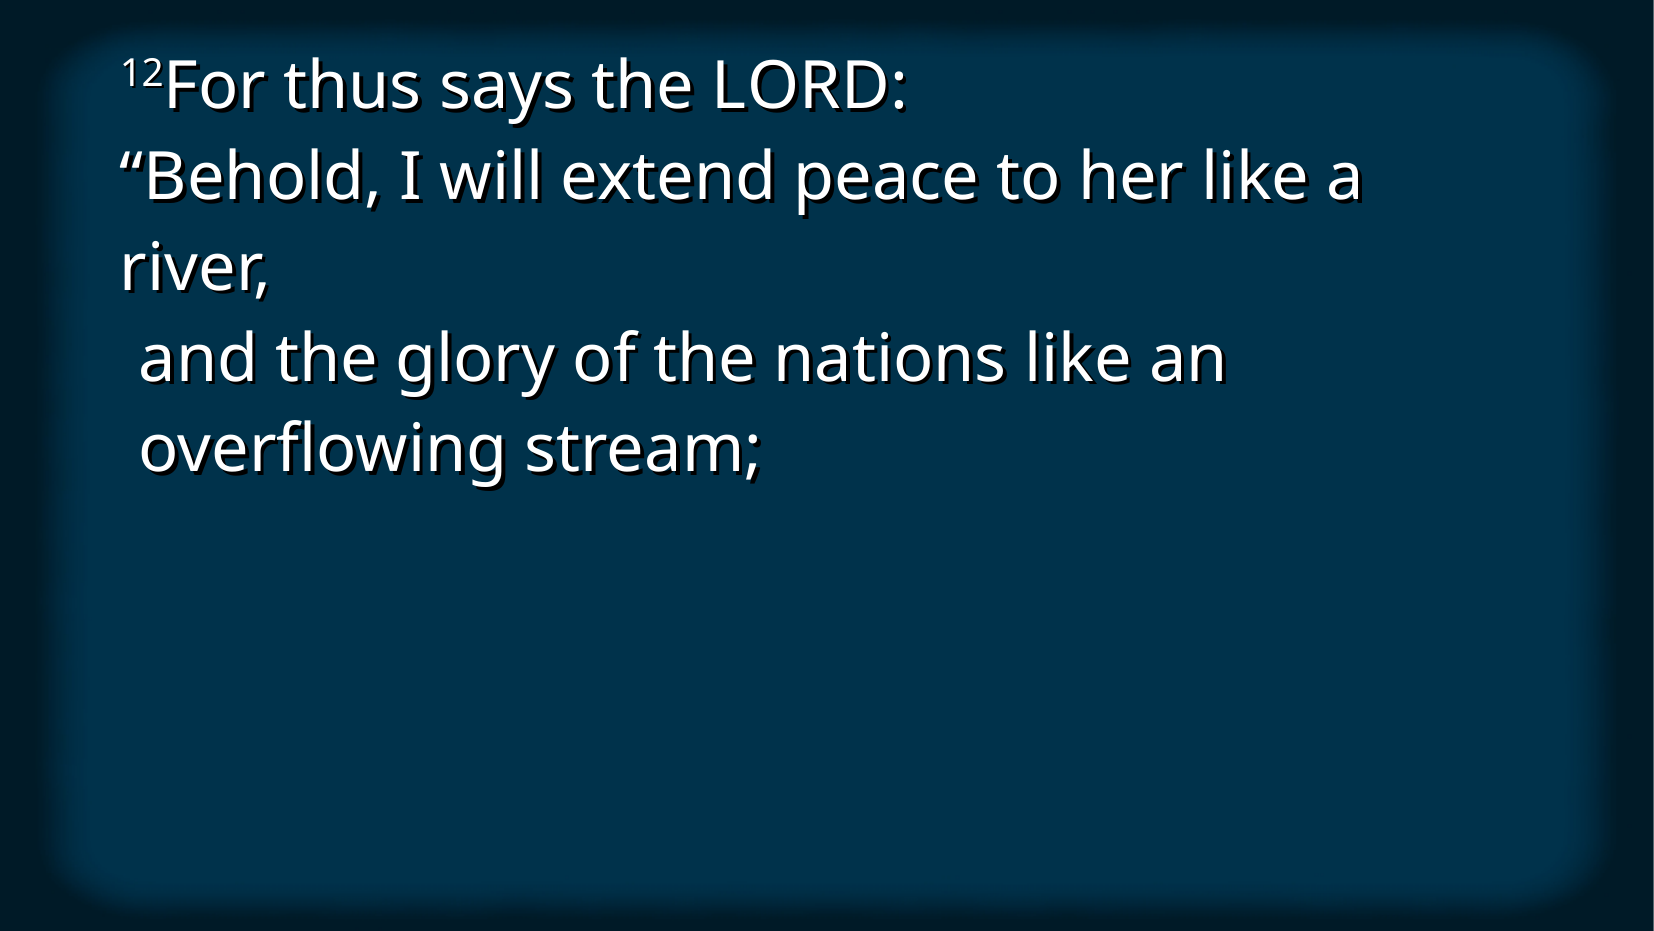

12For thus says the LORD:
“Behold, I will extend peace to her like a river,
and the glory of the nations like an overflowing stream;